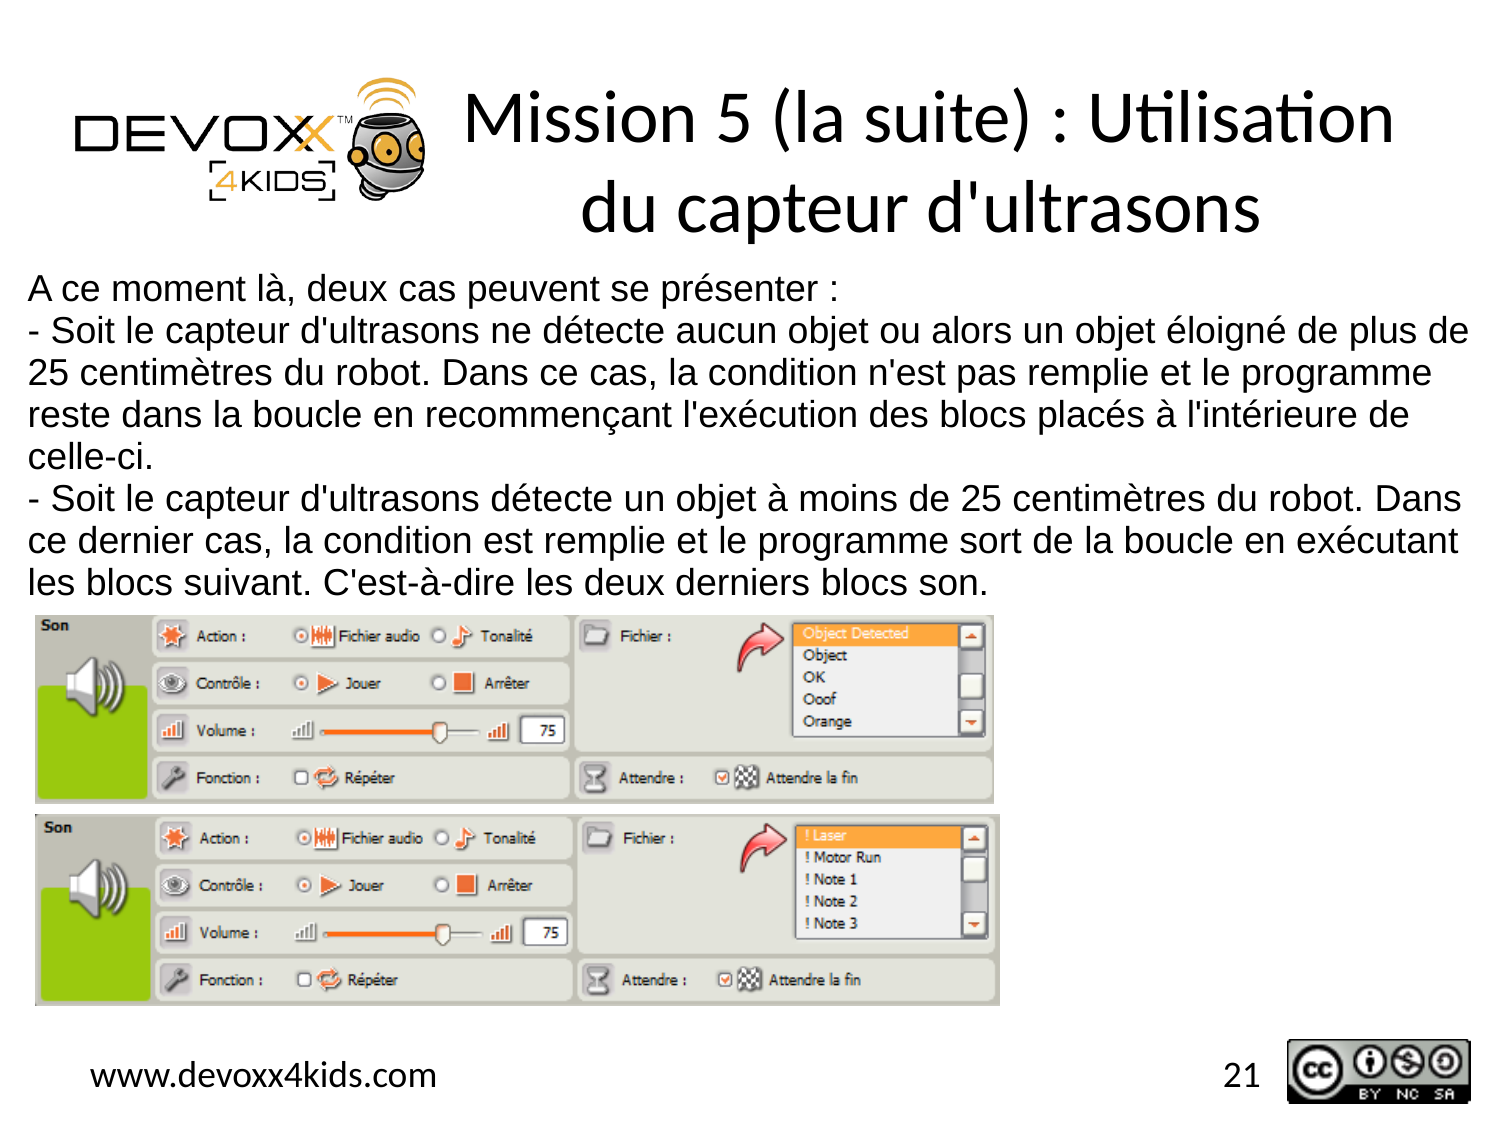

# Mission 5 (la suite) : Utilisation du capteur d'ultrasons
A ce moment là, deux cas peuvent se présenter :
- Soit le capteur d'ultrasons ne détecte aucun objet ou alors un objet éloigné de plus de 25 centimètres du robot. Dans ce cas, la condition n'est pas remplie et le programme reste dans la boucle en recommençant l'exécution des blocs placés à l'intérieure de celle-ci.
- Soit le capteur d'ultrasons détecte un objet à moins de 25 centimètres du robot. Dans ce dernier cas, la condition est remplie et le programme sort de la boucle en exécutant les blocs suivant. C'est-à-dire les deux derniers blocs son.